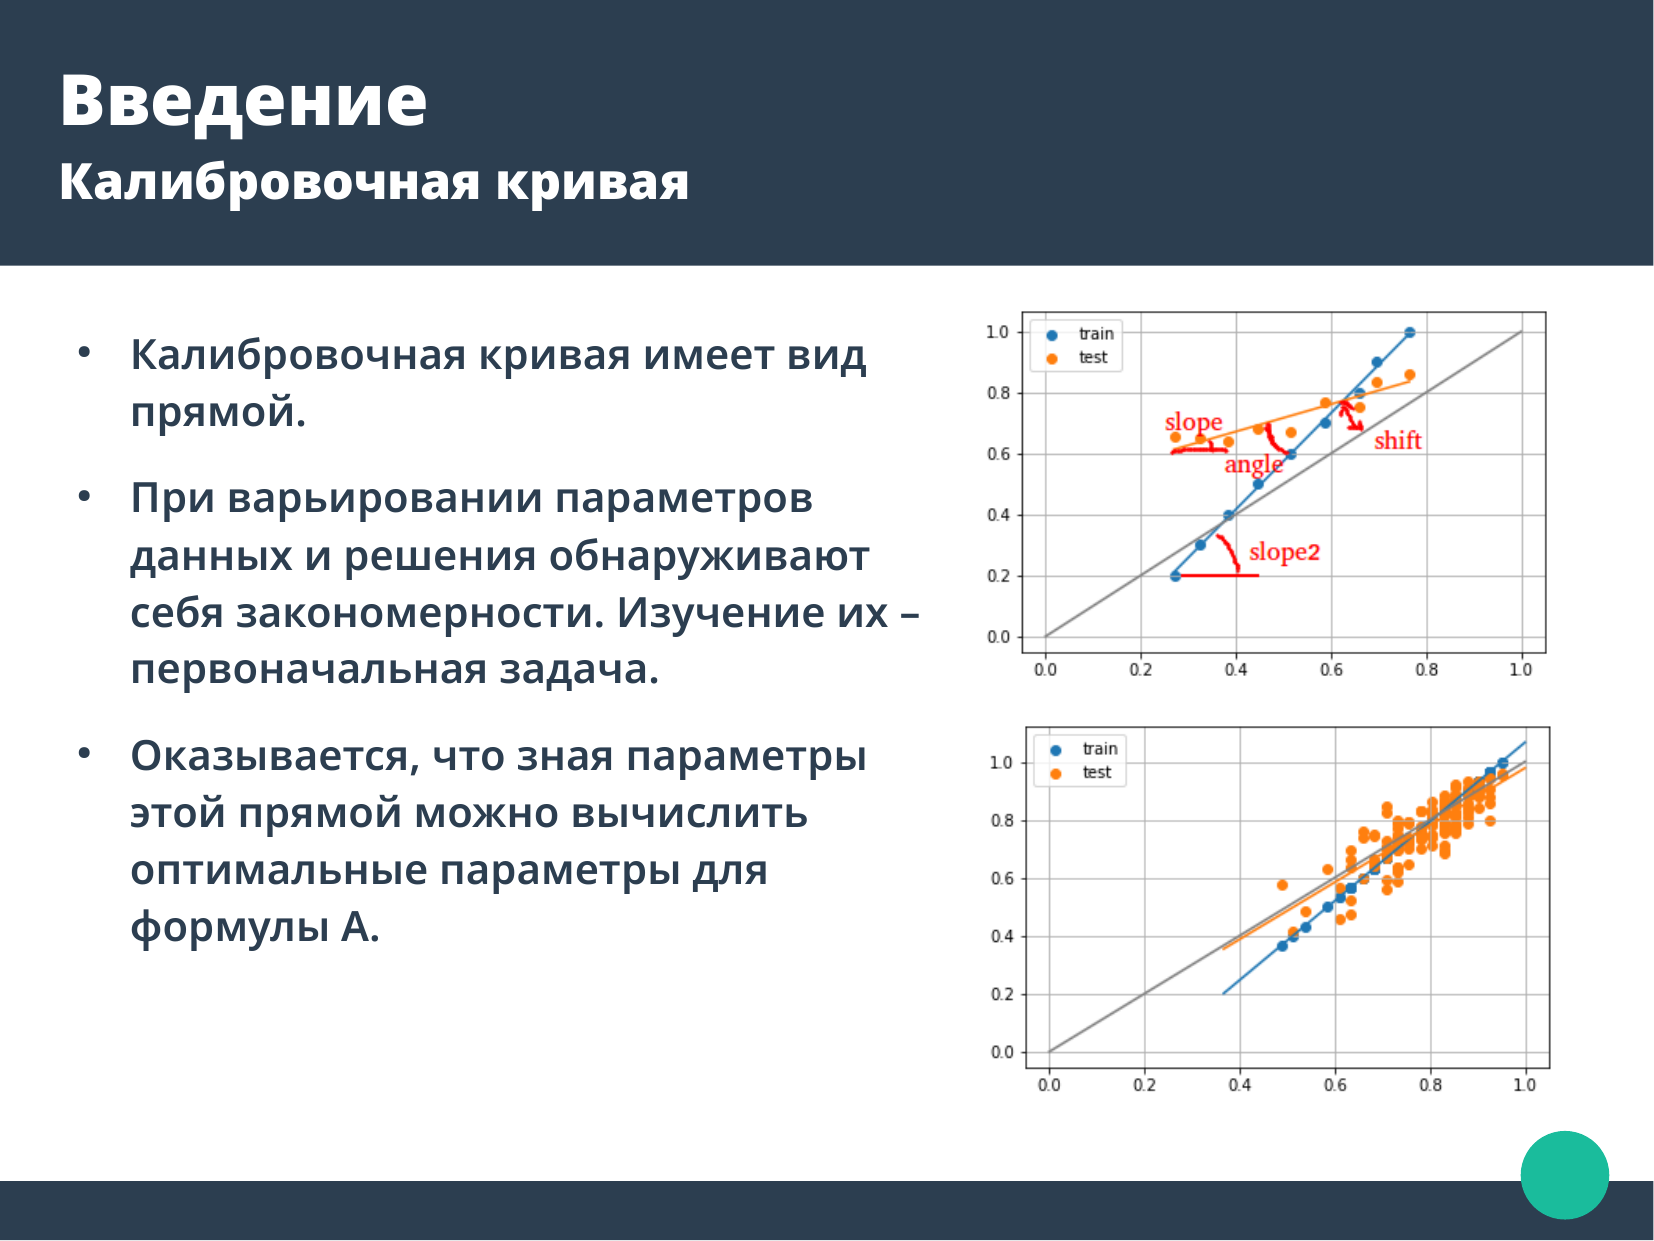

# Введение Калибровочная кривая
Калибровочная кривая имеет вид прямой.
При варьировании параметров данных и решения обнаруживают себя закономерности. Изучение их – первоначальная задача.
Оказывается, что зная параметры этой прямой можно вычислить оптимальные параметры для формулы A.